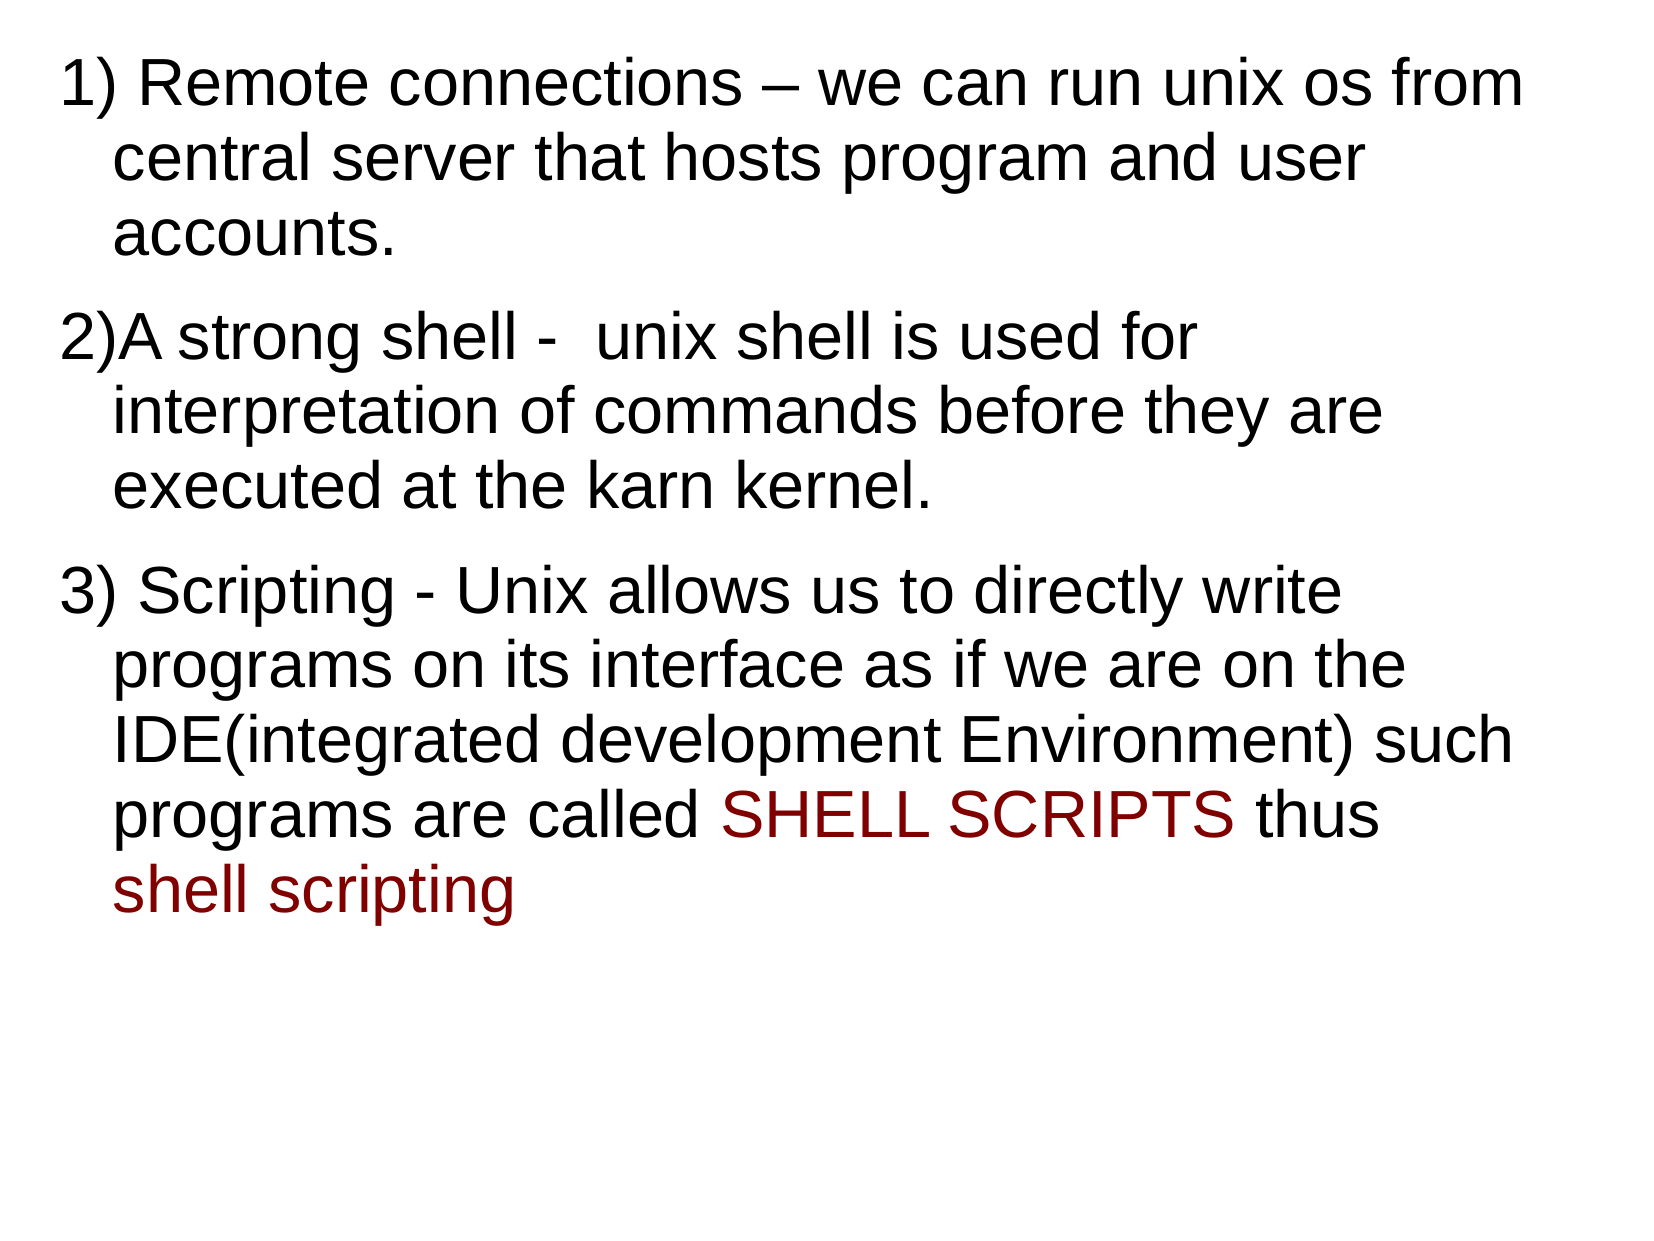

# Remote connections – we can run unix os from central server that hosts program and user accounts.
A strong shell - unix shell is used for interpretation of commands before they are executed at the karn kernel.
 Scripting - Unix allows us to directly write programs on its interface as if we are on the IDE(integrated development Environment) such programs are called SHELL SCRIPTS thus shell scripting